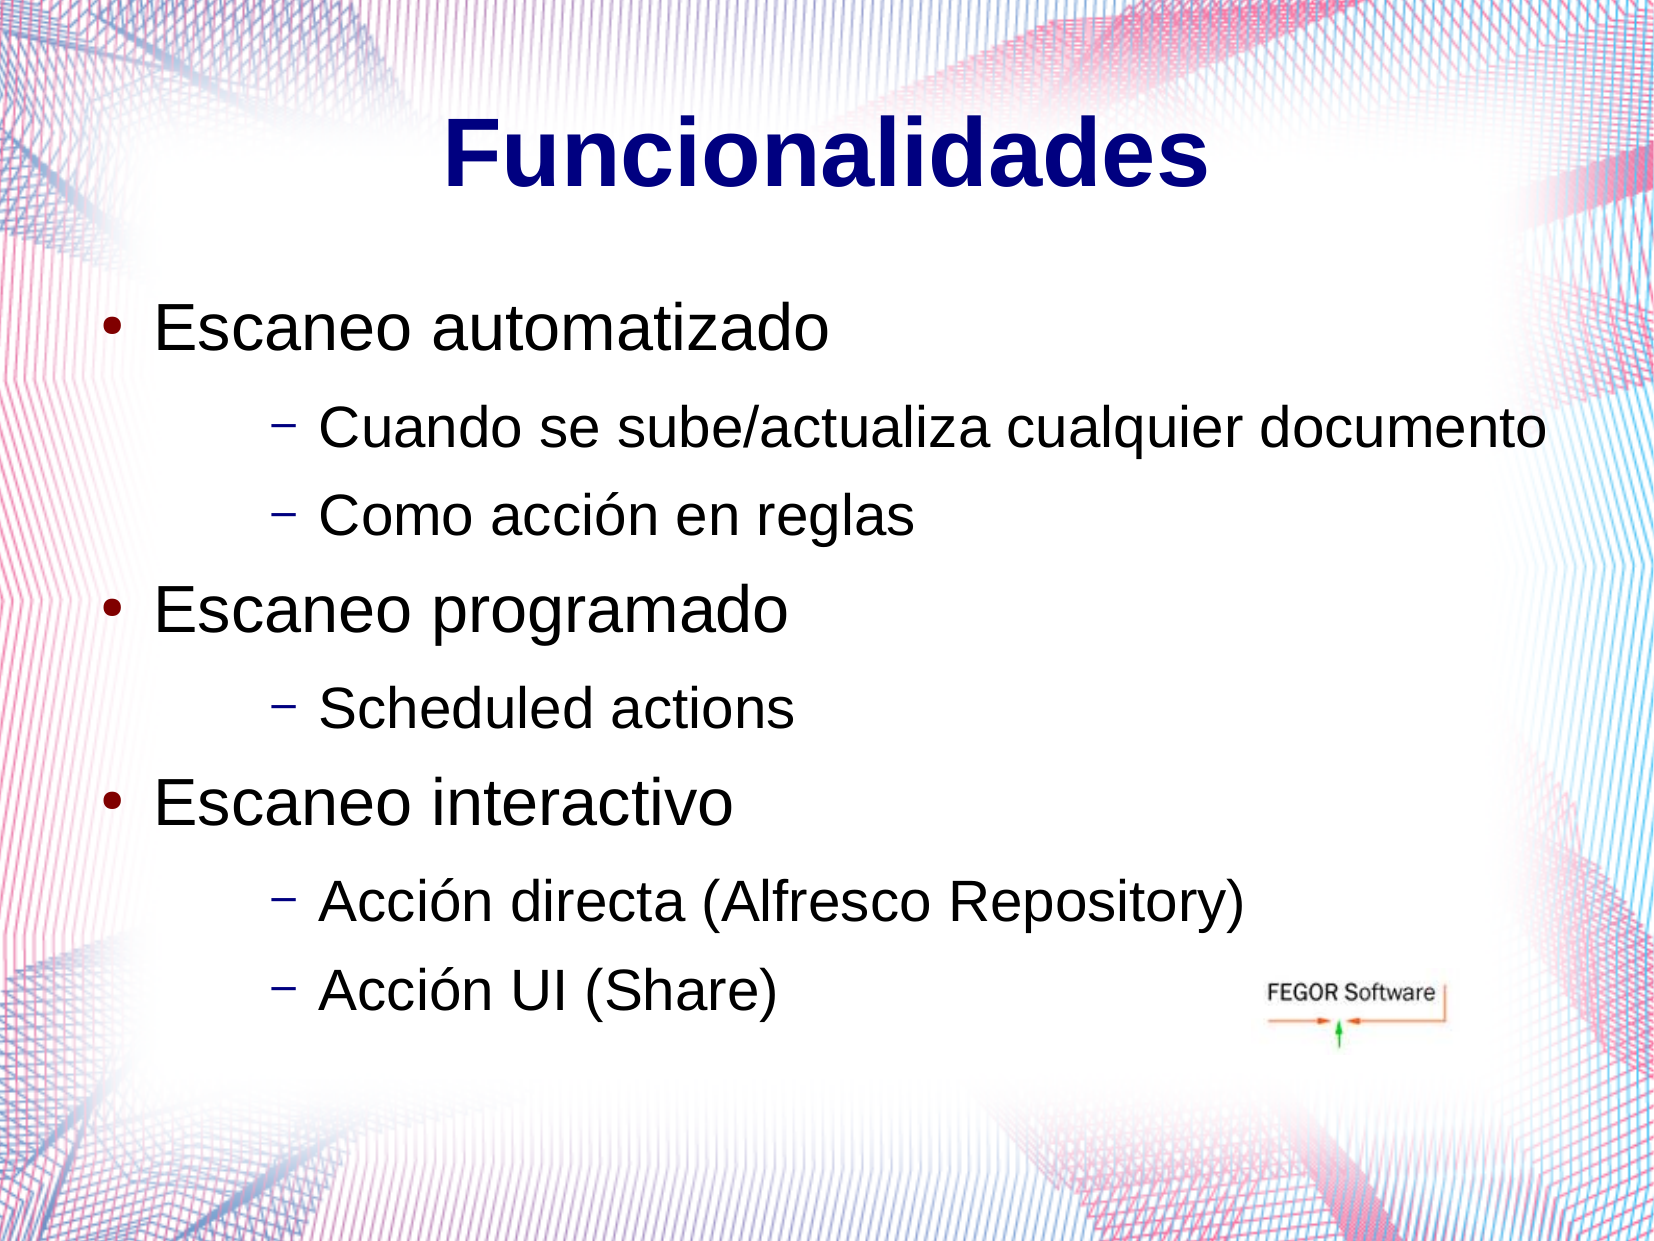

# Funcionalidades
Escaneo automatizado
Cuando se sube/actualiza cualquier documento
Como acción en reglas
Escaneo programado
Scheduled actions
Escaneo interactivo
Acción directa (Alfresco Repository)
Acción UI (Share)